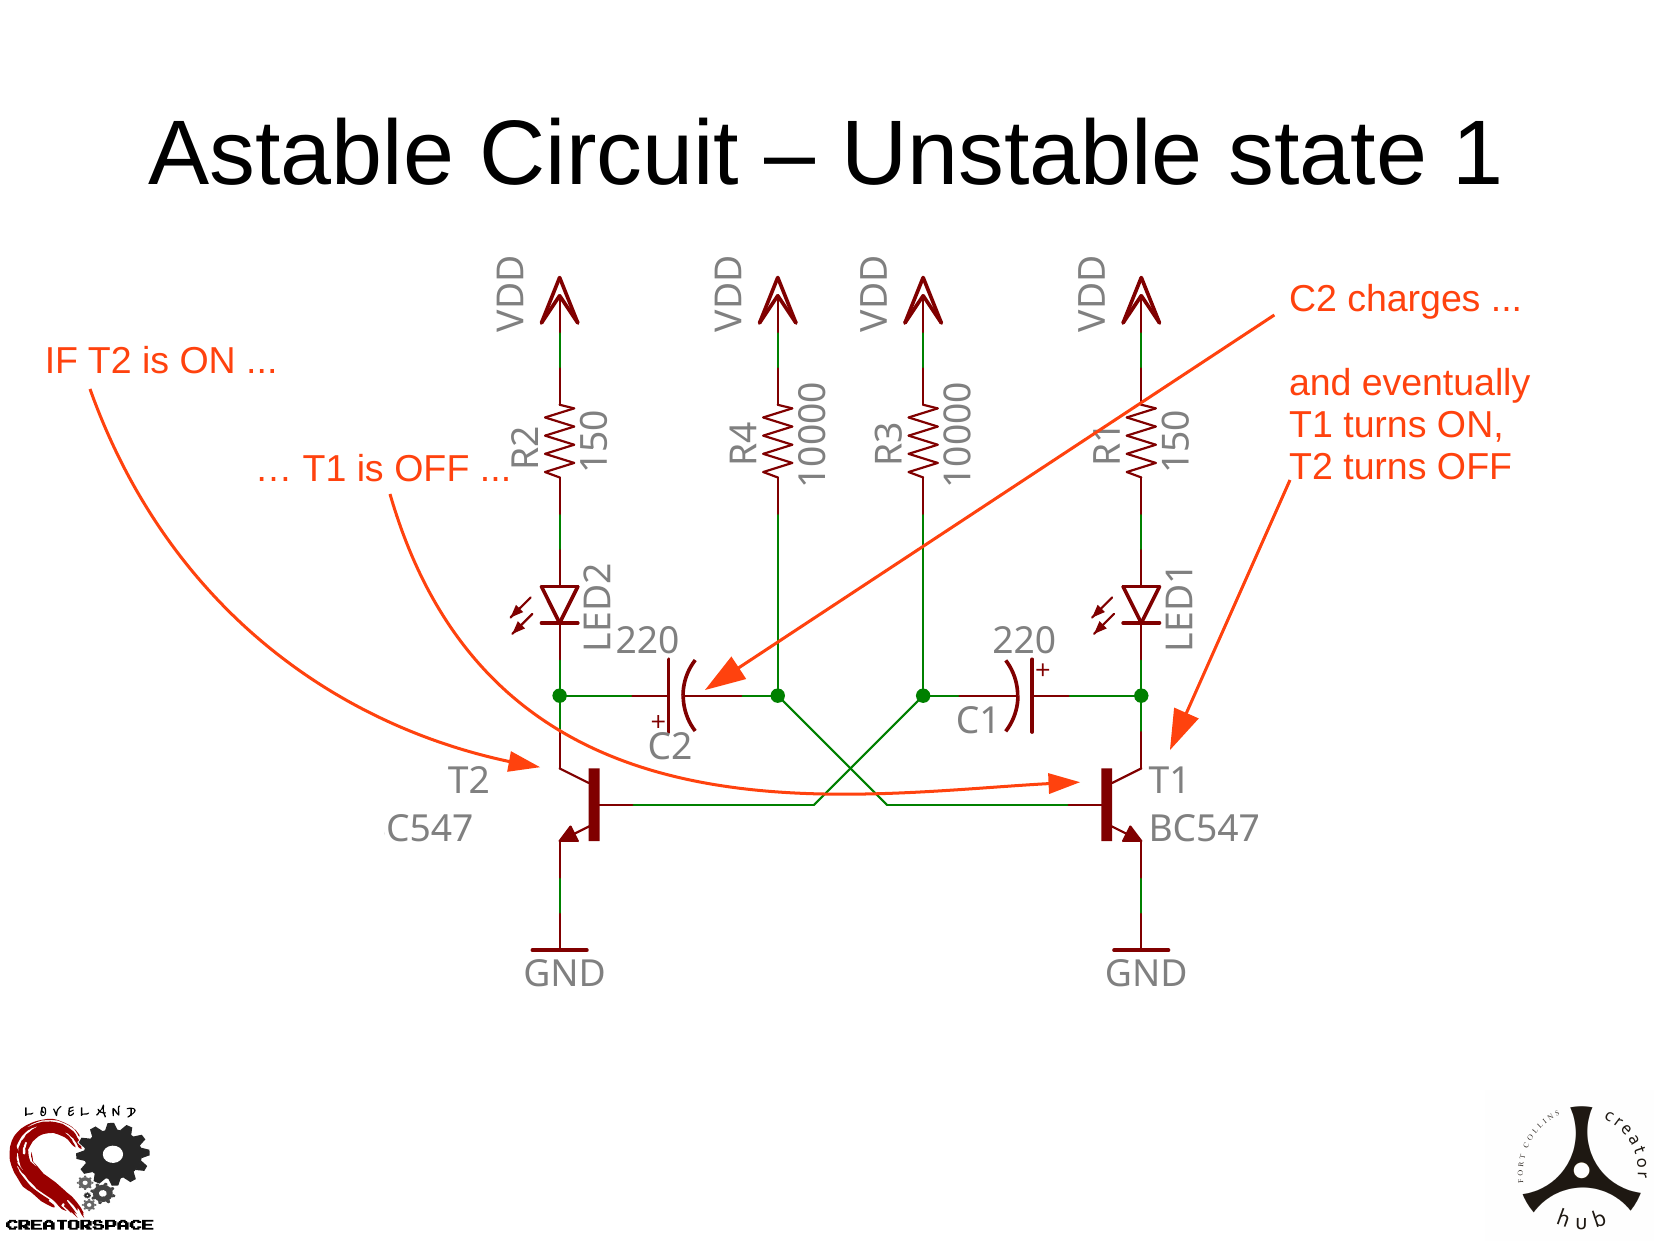

# Astable Circuit – Unstable state 1
C2 charges ...
and eventually
T1 turns ON,
T2 turns OFF
IF T2 is ON ...
… T1 is OFF ...